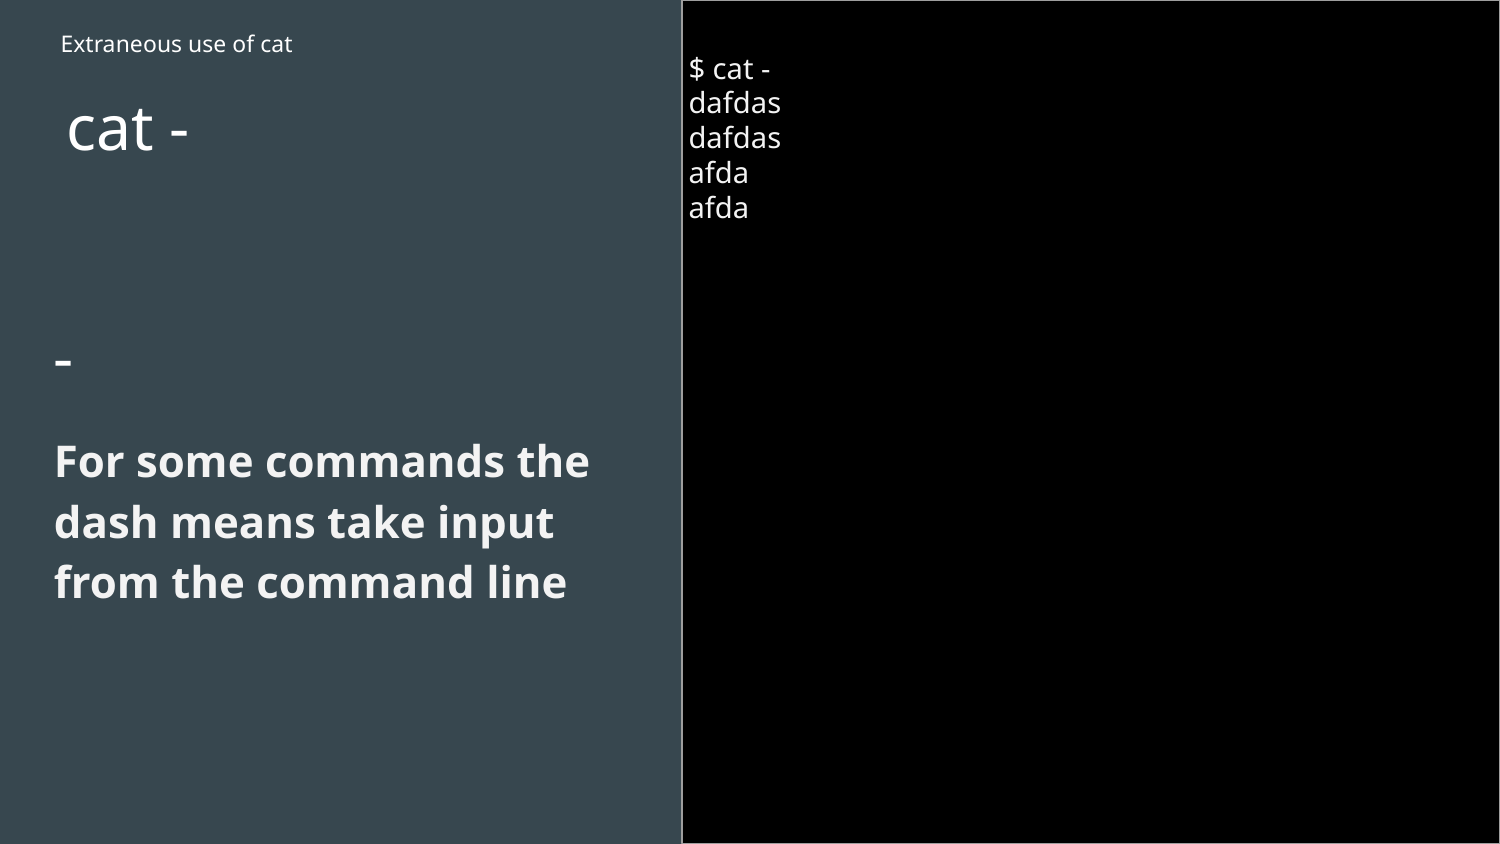

$ cat -
dafdas
dafdas
afda
afda
Extraneous use of cat
# cat -
-
For some commands the dash means take input from the command line